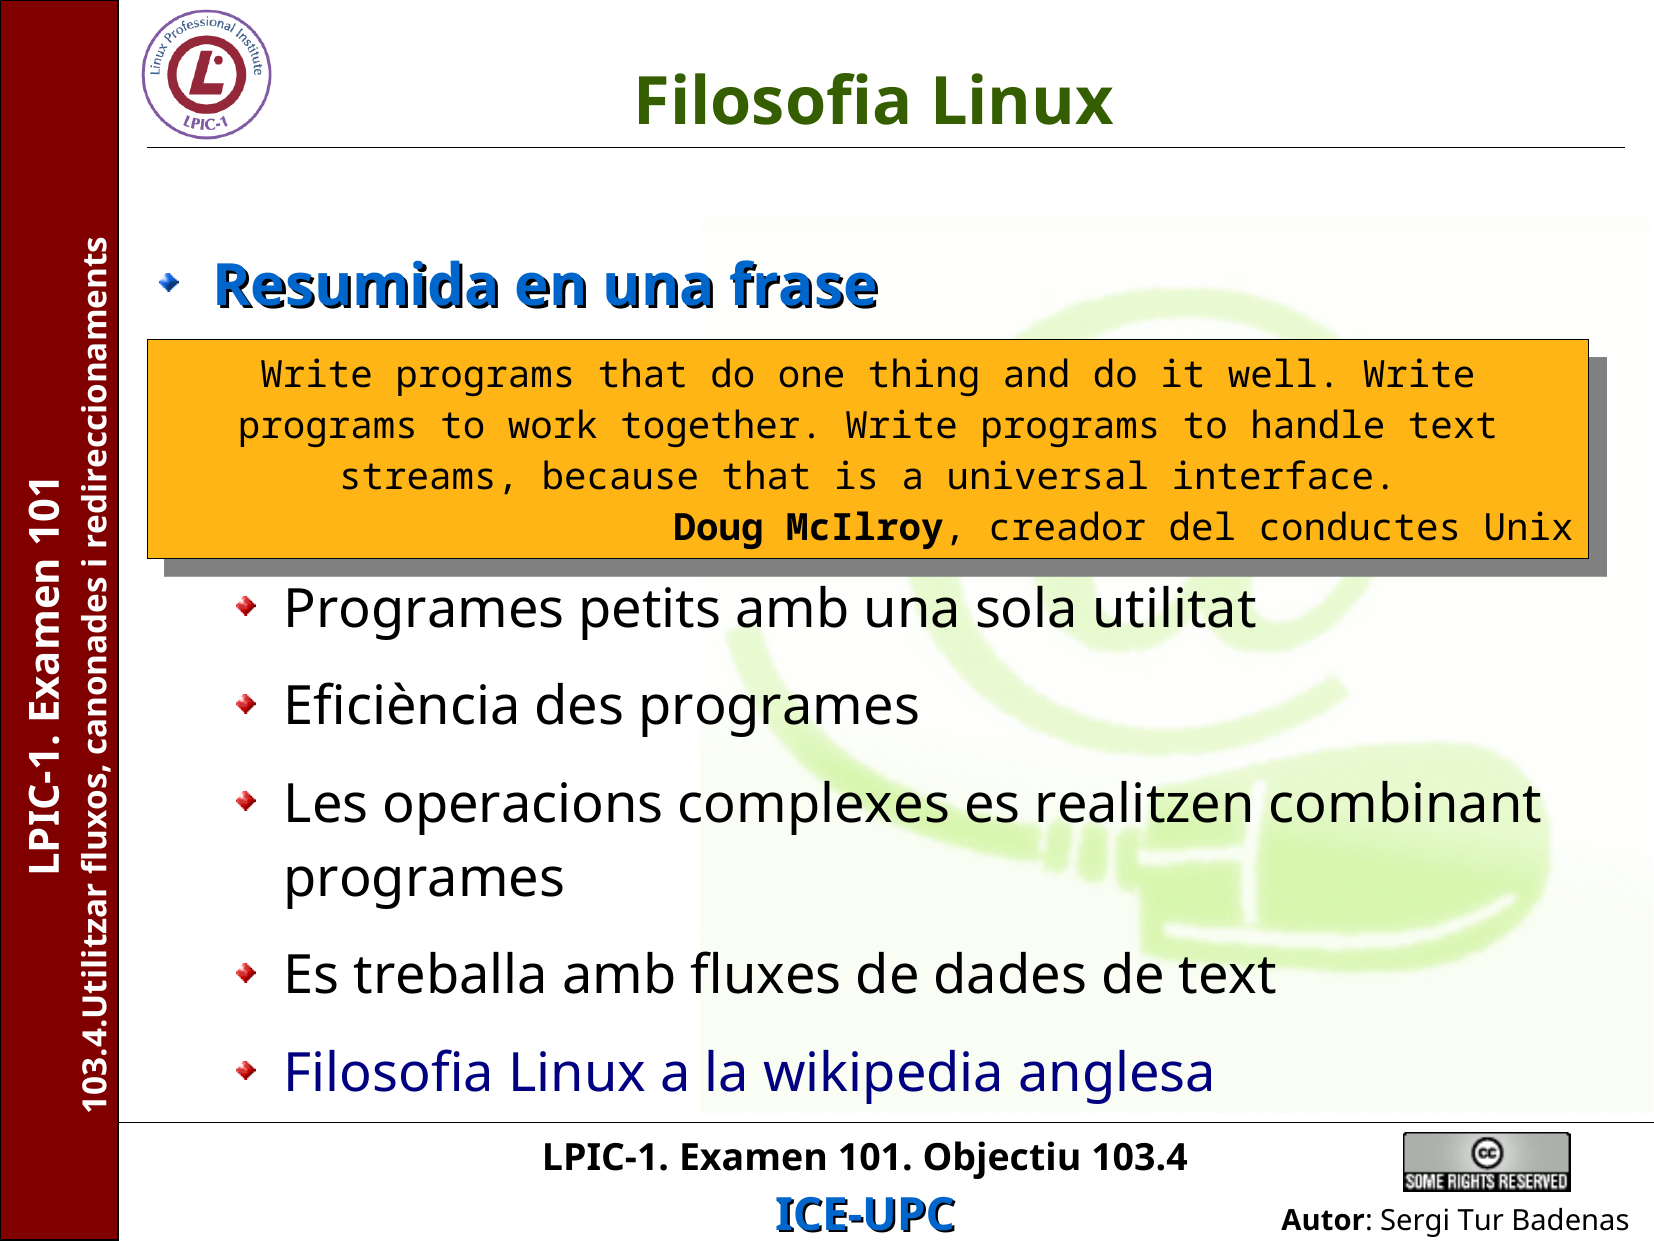

# Filosofia Linux
Resumida en una frase
Programes petits amb una sola utilitat
Eficiència des programes
Les operacions complexes es realitzen combinant programes
Es treballa amb fluxes de dades de text
Filosofia Linux a la wikipedia anglesa
Write programs that do one thing and do it well. Write programs to work together. Write programs to handle text streams, because that is a universal interface.
Doug McIlroy, creador del conductes Unix